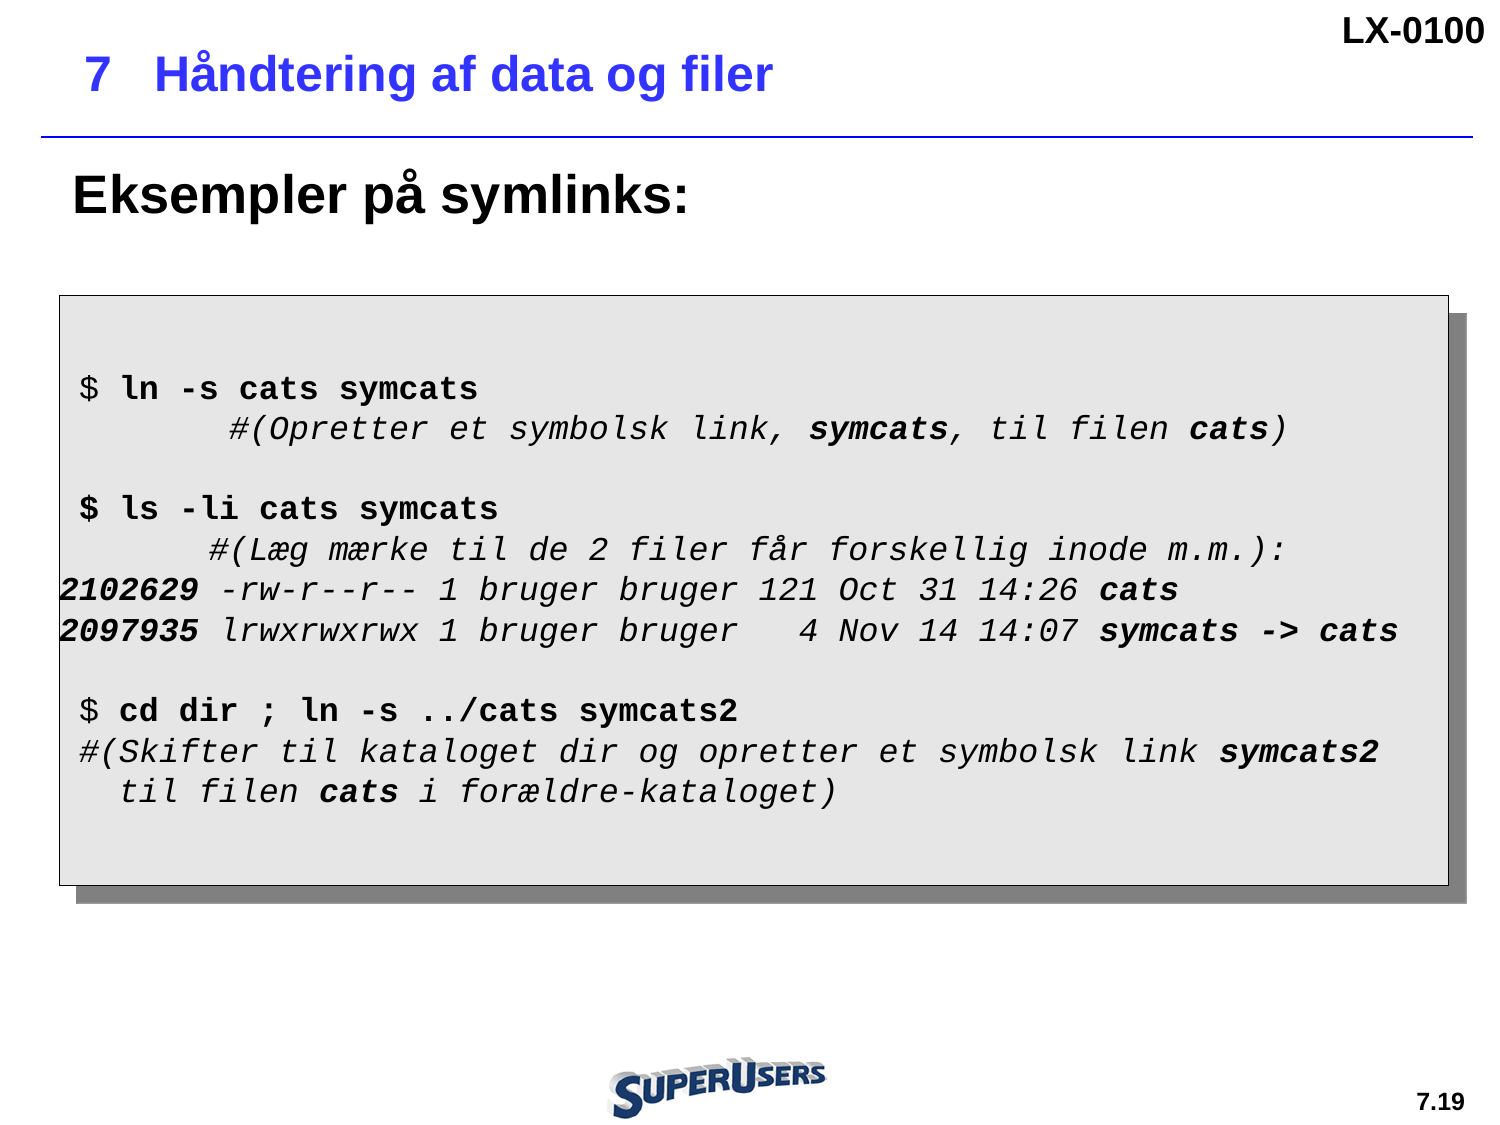

# 7 Håndtering af data og filer
Eksempler på symlinks:
 $ ln -s cats symcats
	 #(Opretter et symbolsk link, symcats, til filen cats)
 $ ls -li cats symcats
	#(Læg mærke til de 2 filer får forskellig inode m.m.):
2102629 -rw-r--r-- 1 bruger bruger 121 Oct 31 14:26 cats
2097935 lrwxrwxrwx 1 bruger bruger 4 Nov 14 14:07 symcats -> cats
 $ cd dir ; ln -s ../cats symcats2
 #(Skifter til kataloget dir og opretter et symbolsk link symcats2
 til filen cats i forældre-kataloget)